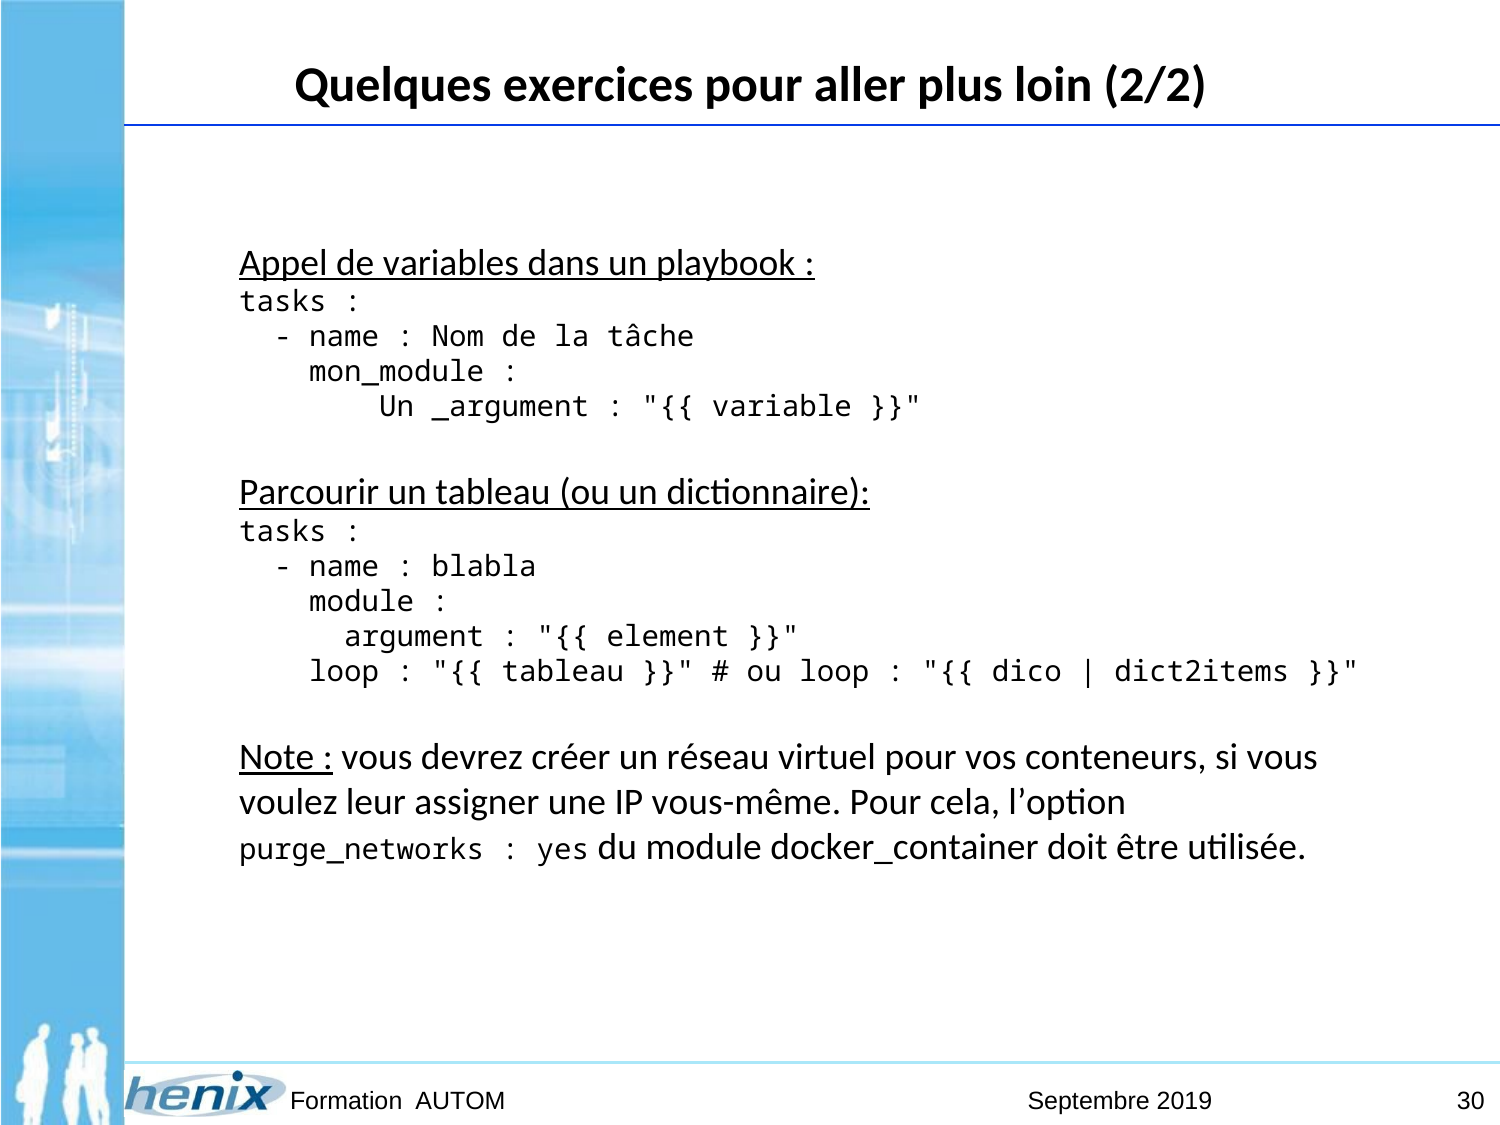

Quelques exercices pour aller plus loin (2/2)
Appel de variables dans un playbook :
tasks :
 - name : Nom de la tâche
 mon_module :
 Un _argument : "{{ variable }}"
Parcourir un tableau (ou un dictionnaire):
tasks :
 - name : blabla
 module :
 argument : "{{ element }}"
 loop : "{{ tableau }}" # ou loop : "{{ dico | dict2items }}"
Note : vous devrez créer un réseau virtuel pour vos conteneurs, si vous voulez leur assigner une IP vous-même. Pour cela, l’option purge_networks : yes du module docker_container doit être utilisée.
Formation AUTOM
Septembre 2019